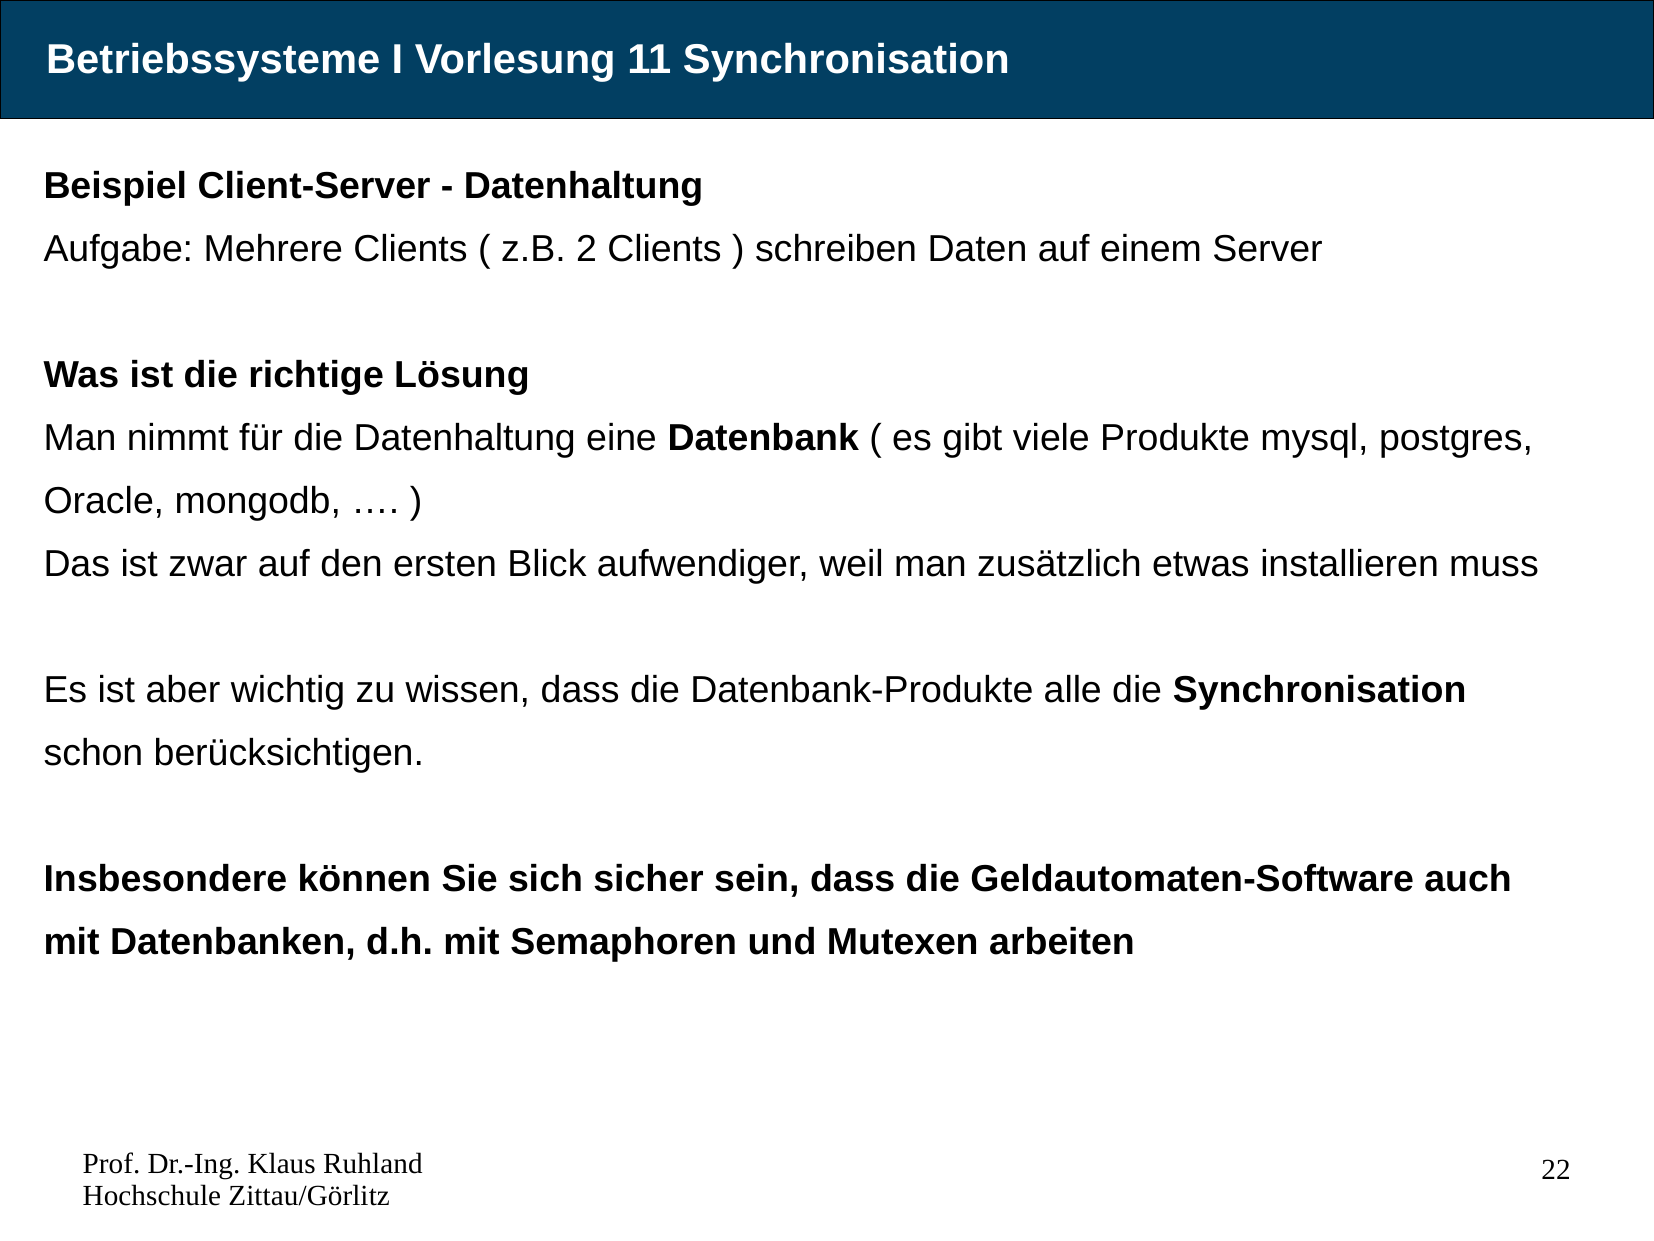

Beispiel Client-Server - Datenhaltung
Aufgabe: Mehrere Clients ( z.B. 2 Clients ) schreiben Daten auf einem Server
Was ist die richtige Lösung
Man nimmt für die Datenhaltung eine Datenbank ( es gibt viele Produkte mysql, postgres, Oracle, mongodb, …. )
Das ist zwar auf den ersten Blick aufwendiger, weil man zusätzlich etwas installieren muss
Es ist aber wichtig zu wissen, dass die Datenbank-Produkte alle die Synchronisation schon berücksichtigen.
Insbesondere können Sie sich sicher sein, dass die Geldautomaten-Software auch mit Datenbanken, d.h. mit Semaphoren und Mutexen arbeiten
22